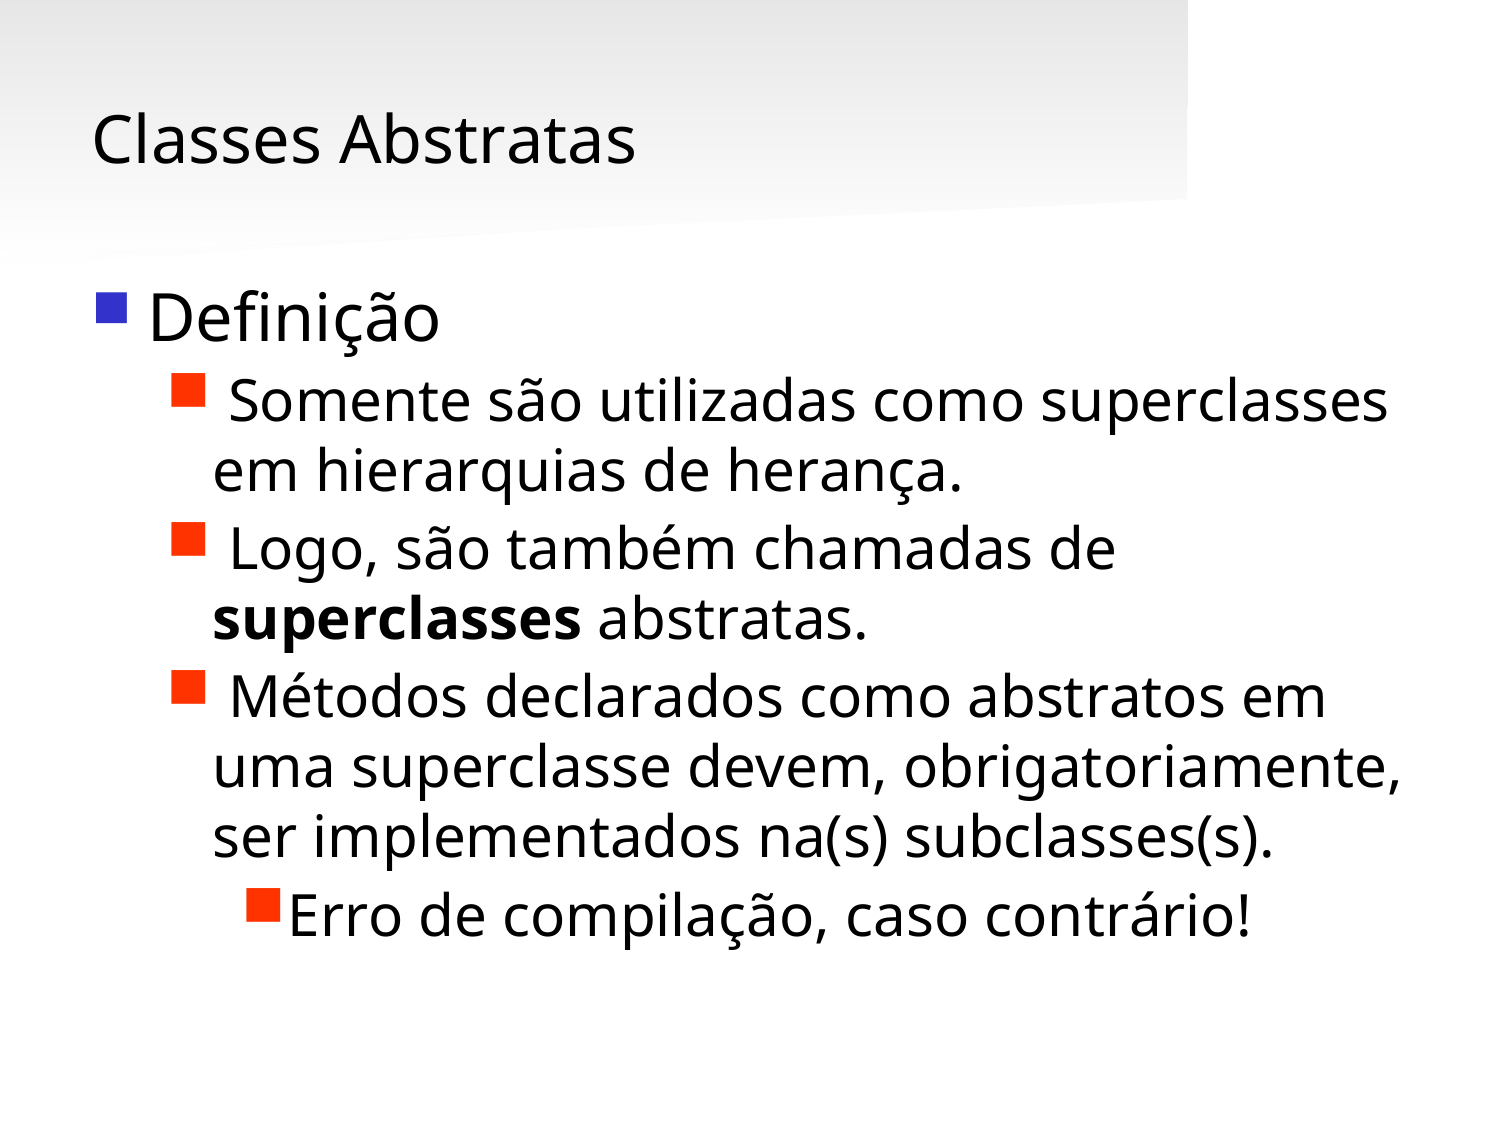

# Classes Abstratas
Definição
 Somente são utilizadas como superclasses em hierarquias de herança.
 Logo, são também chamadas de superclasses abstratas.
 Métodos declarados como abstratos em uma superclasse devem, obrigatoriamente, ser implementados na(s) subclasses(s).
Erro de compilação, caso contrário!